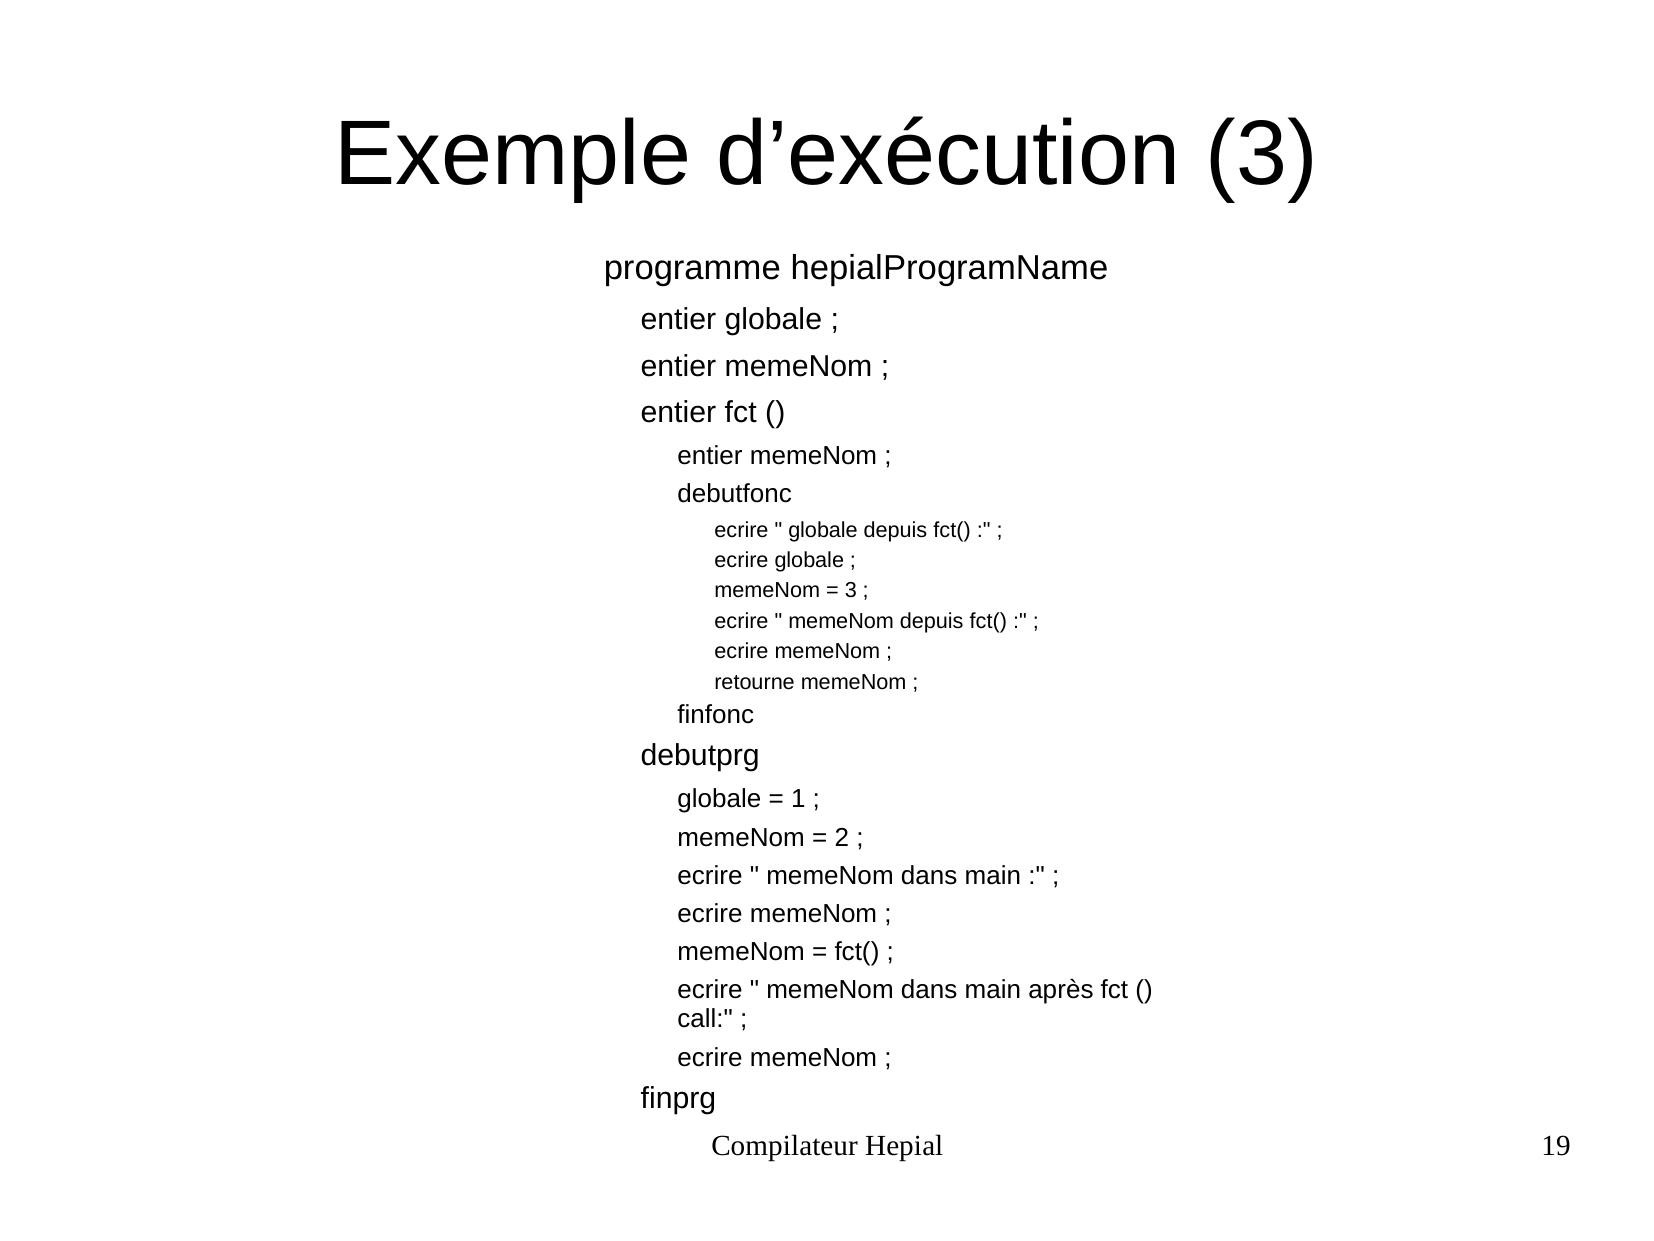

# Exemple d’exécution (3)
programme hepialProgramName
entier globale ;
entier memeNom ;
entier fct ()
entier memeNom ;
debutfonc
ecrire " globale depuis fct() :" ;
ecrire globale ;
memeNom = 3 ;
ecrire " memeNom depuis fct() :" ;
ecrire memeNom ;
retourne memeNom ;
finfonc
debutprg
globale = 1 ;
memeNom = 2 ;
ecrire " memeNom dans main :" ;
ecrire memeNom ;
memeNom = fct() ;
ecrire " memeNom dans main après fct () call:" ;
ecrire memeNom ;
finprg
Compilateur Hepial
19